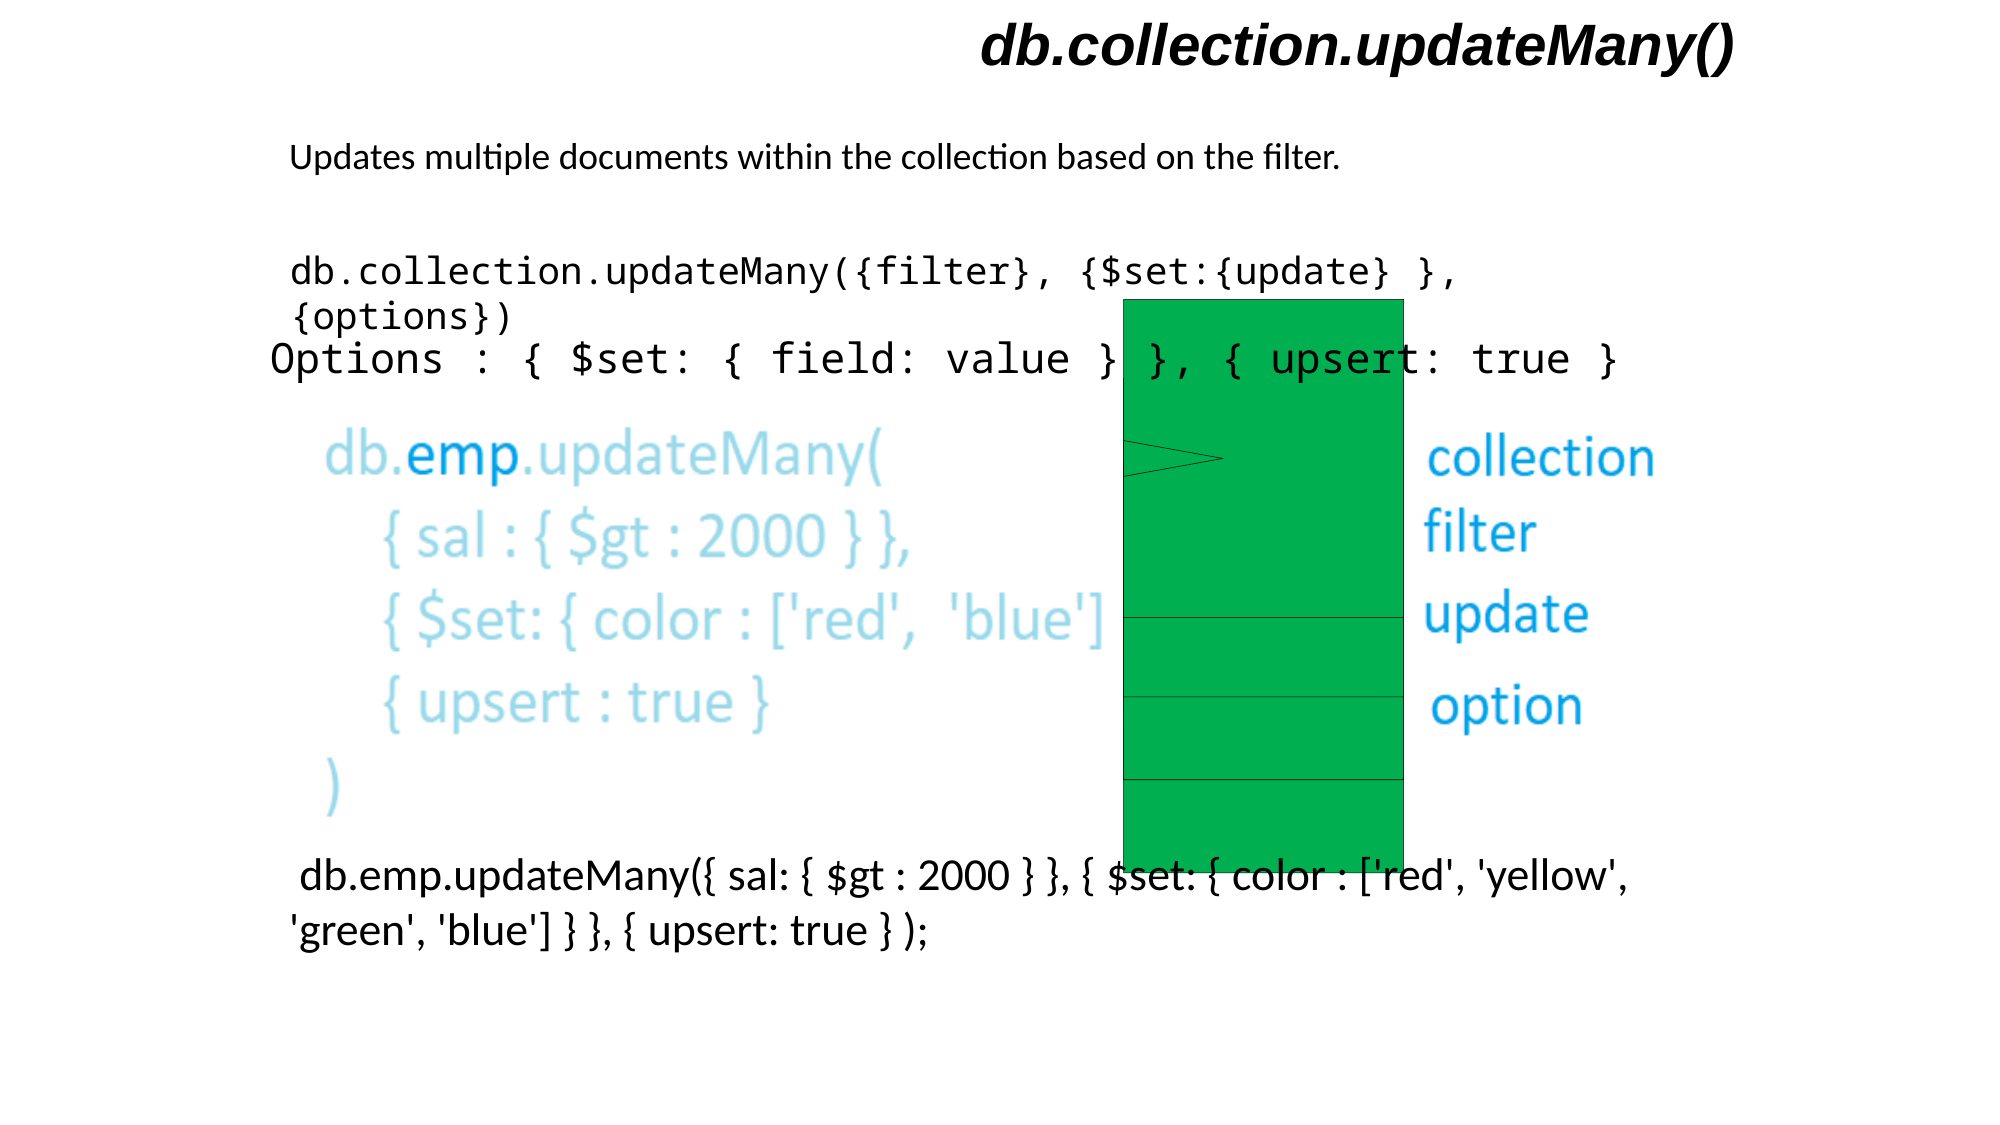

db.collection.updateMany()
Updates multiple documents within the collection based on the filter.
db.collection.updateMany({filter}, {$set:{update} }, {options})
Options : { $set: { field: value } }, { upsert: true }
 db.emp.updateMany({ sal: { $gt : 2000 } }, { $set: { color : ['red', 'yellow', 'green', 'blue'] } }, { upsert: true } );